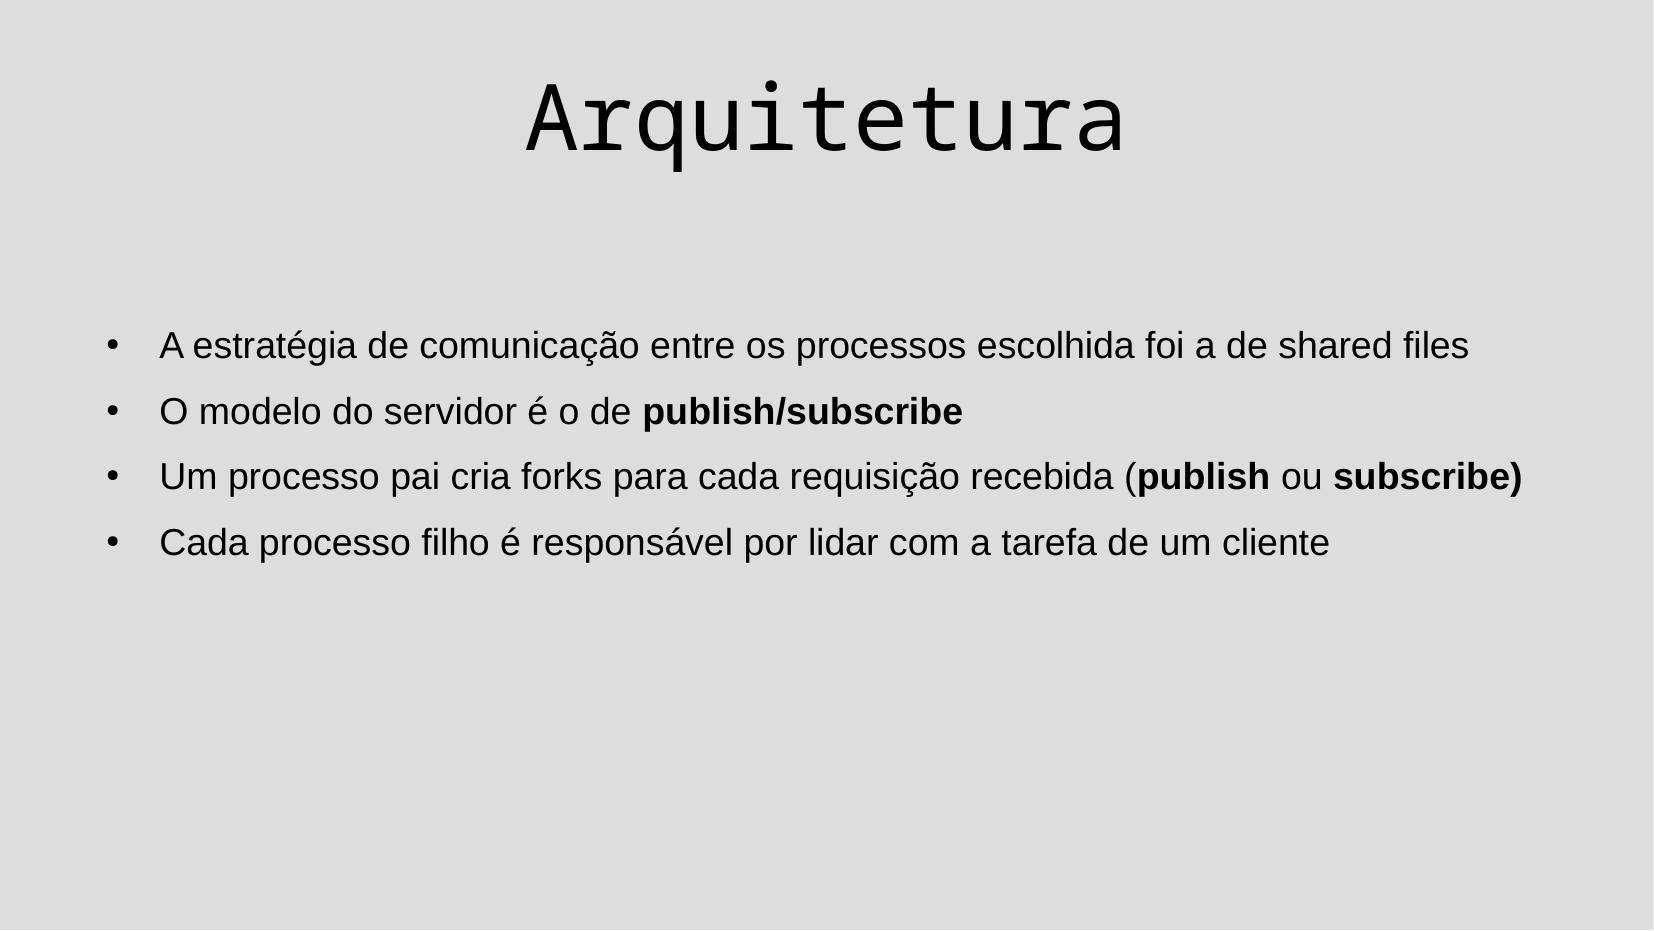

# Arquitetura
A estratégia de comunicação entre os processos escolhida foi a de shared files
O modelo do servidor é o de publish/subscribe
Um processo pai cria forks para cada requisição recebida (publish ou subscribe)
Cada processo filho é responsável por lidar com a tarefa de um cliente